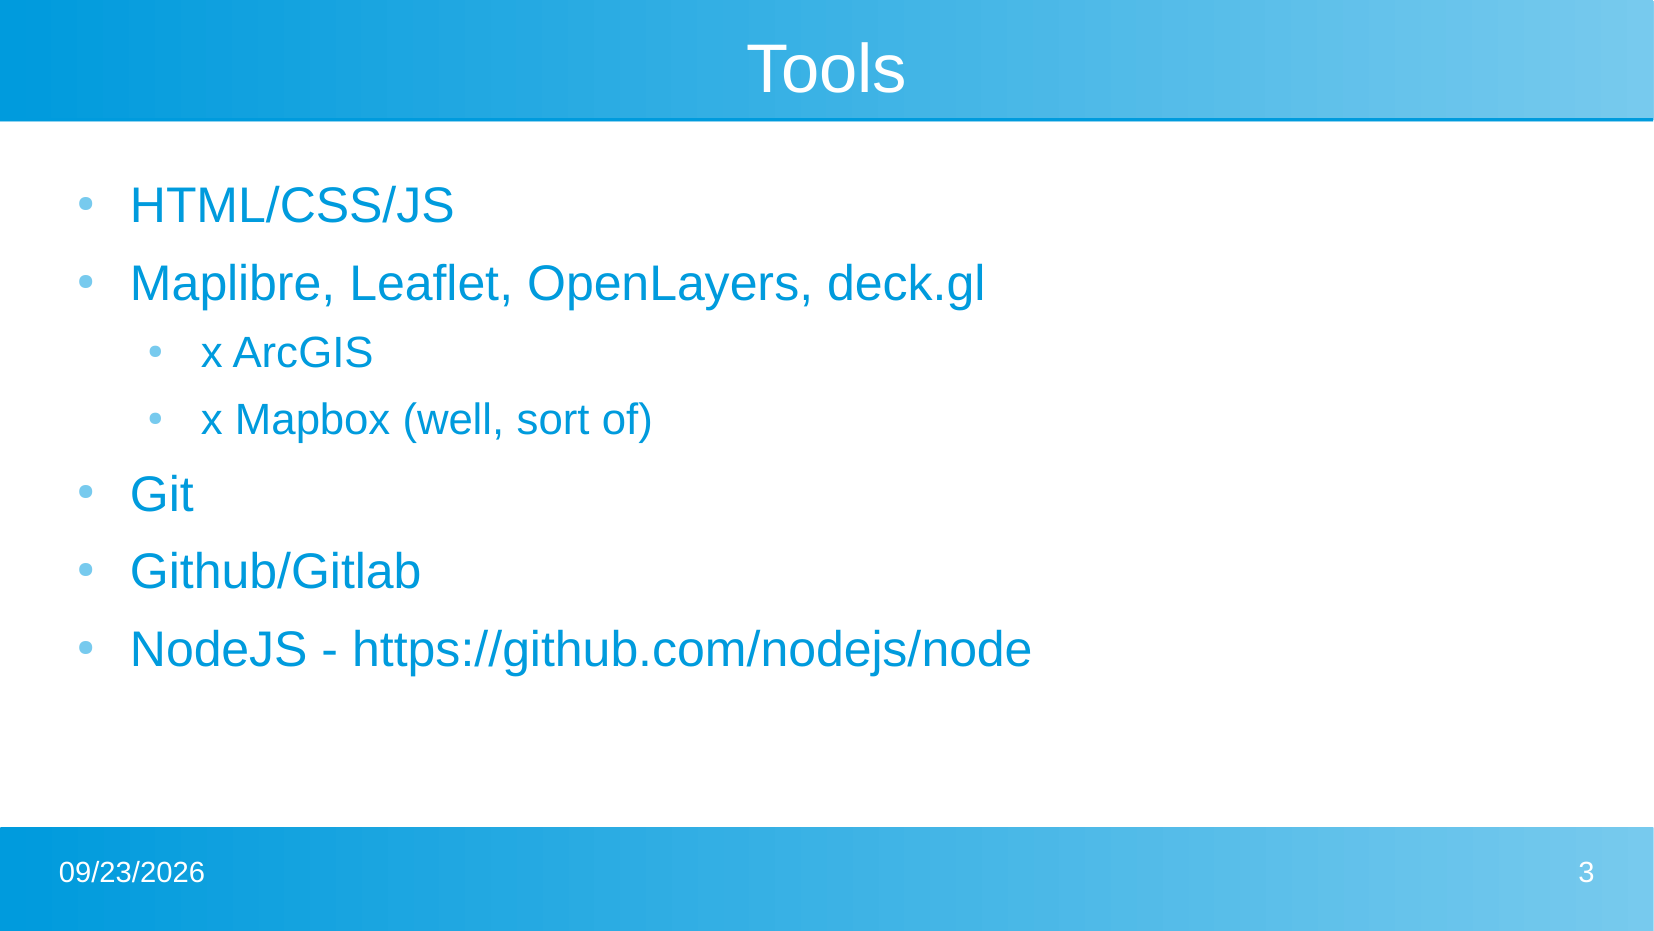

# Tools
HTML/CSS/JS
Maplibre, Leaflet, OpenLayers, deck.gl
x ArcGIS
x Mapbox (well, sort of)
Git
Github/Gitlab
NodeJS - https://github.com/nodejs/node
3